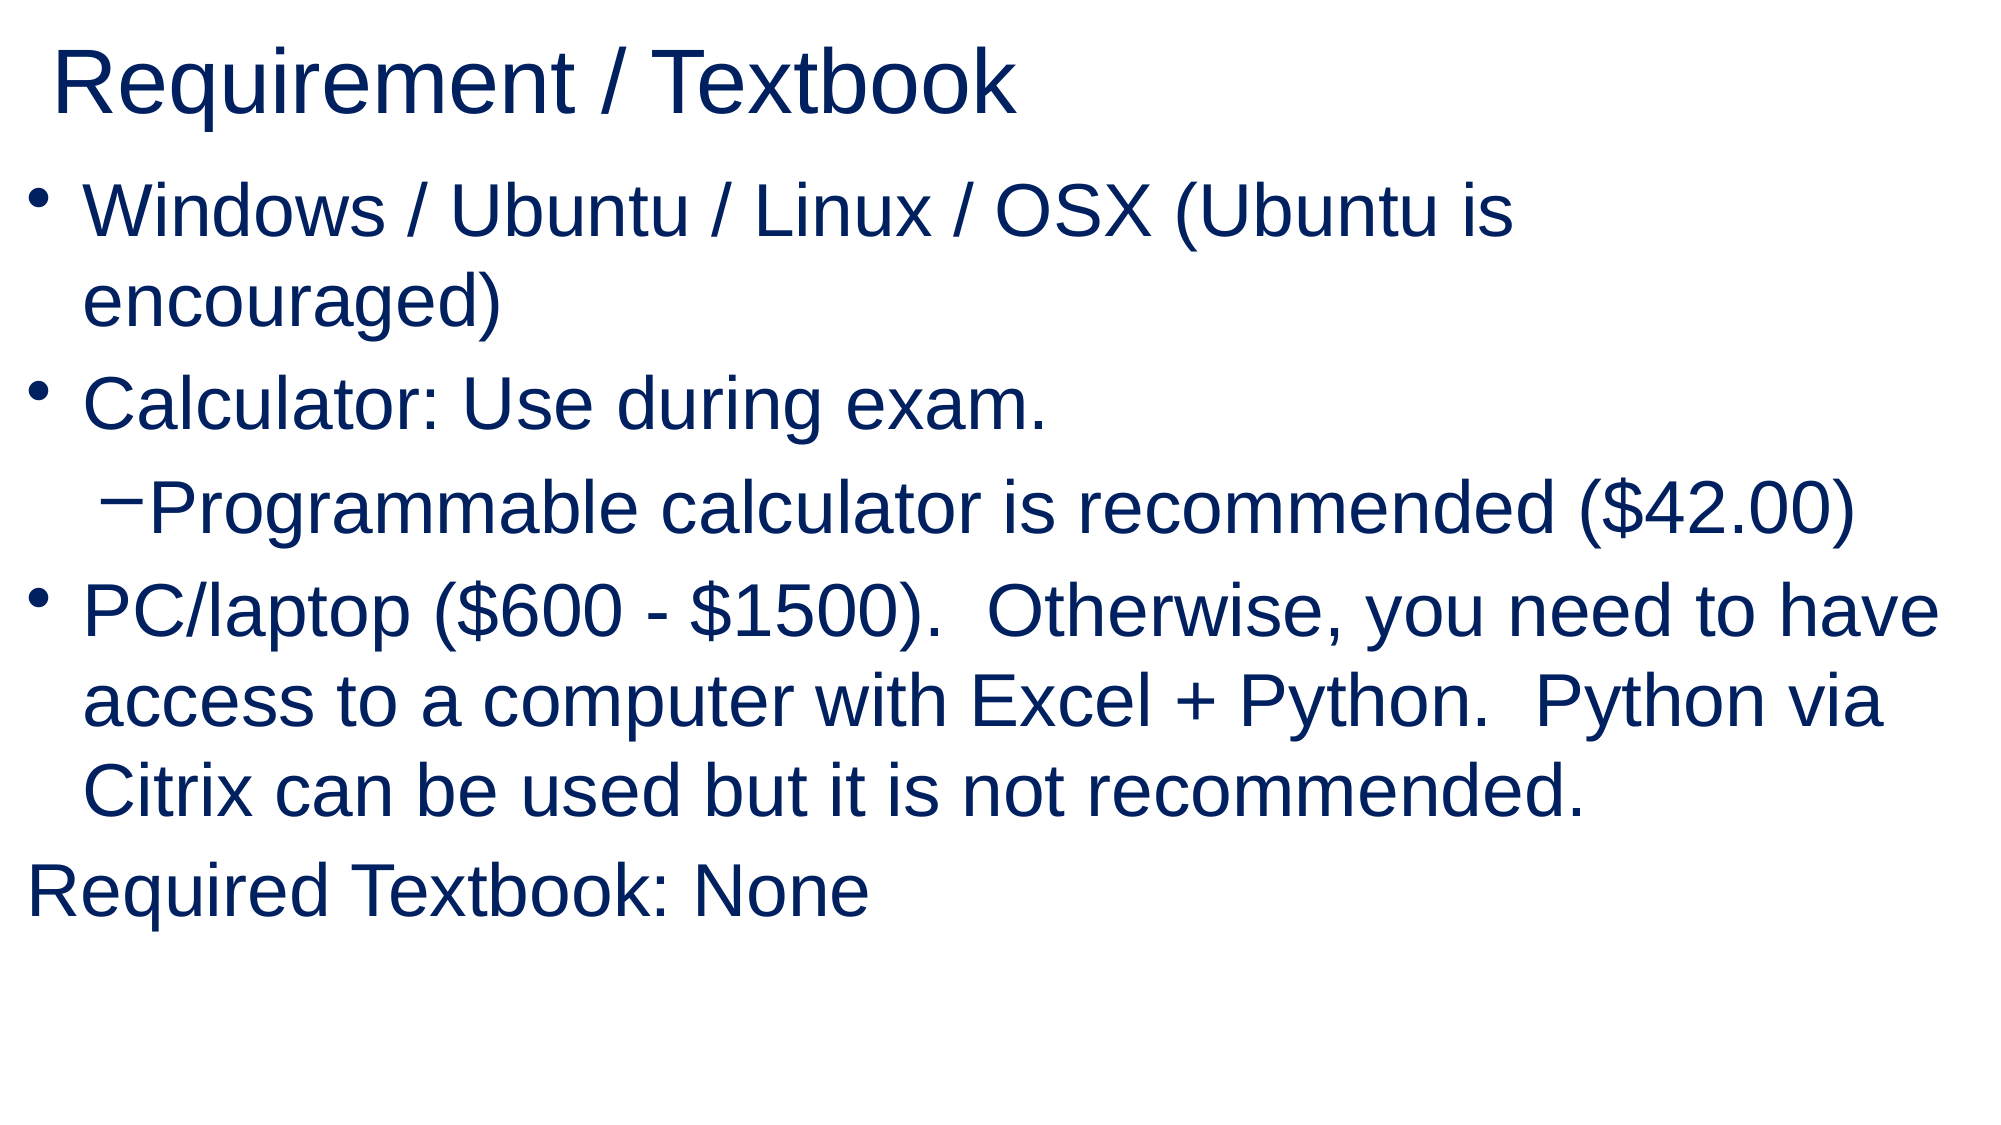

# Requirement / Textbook
Windows / Ubuntu / Linux / OSX (Ubuntu is encouraged)
Calculator: Use during exam.
Programmable calculator is recommended ($42.00)
PC/laptop ($600 - $1500). Otherwise, you need to have access to a computer with Excel + Python. Python via Citrix can be used but it is not recommended.
Required Textbook: None